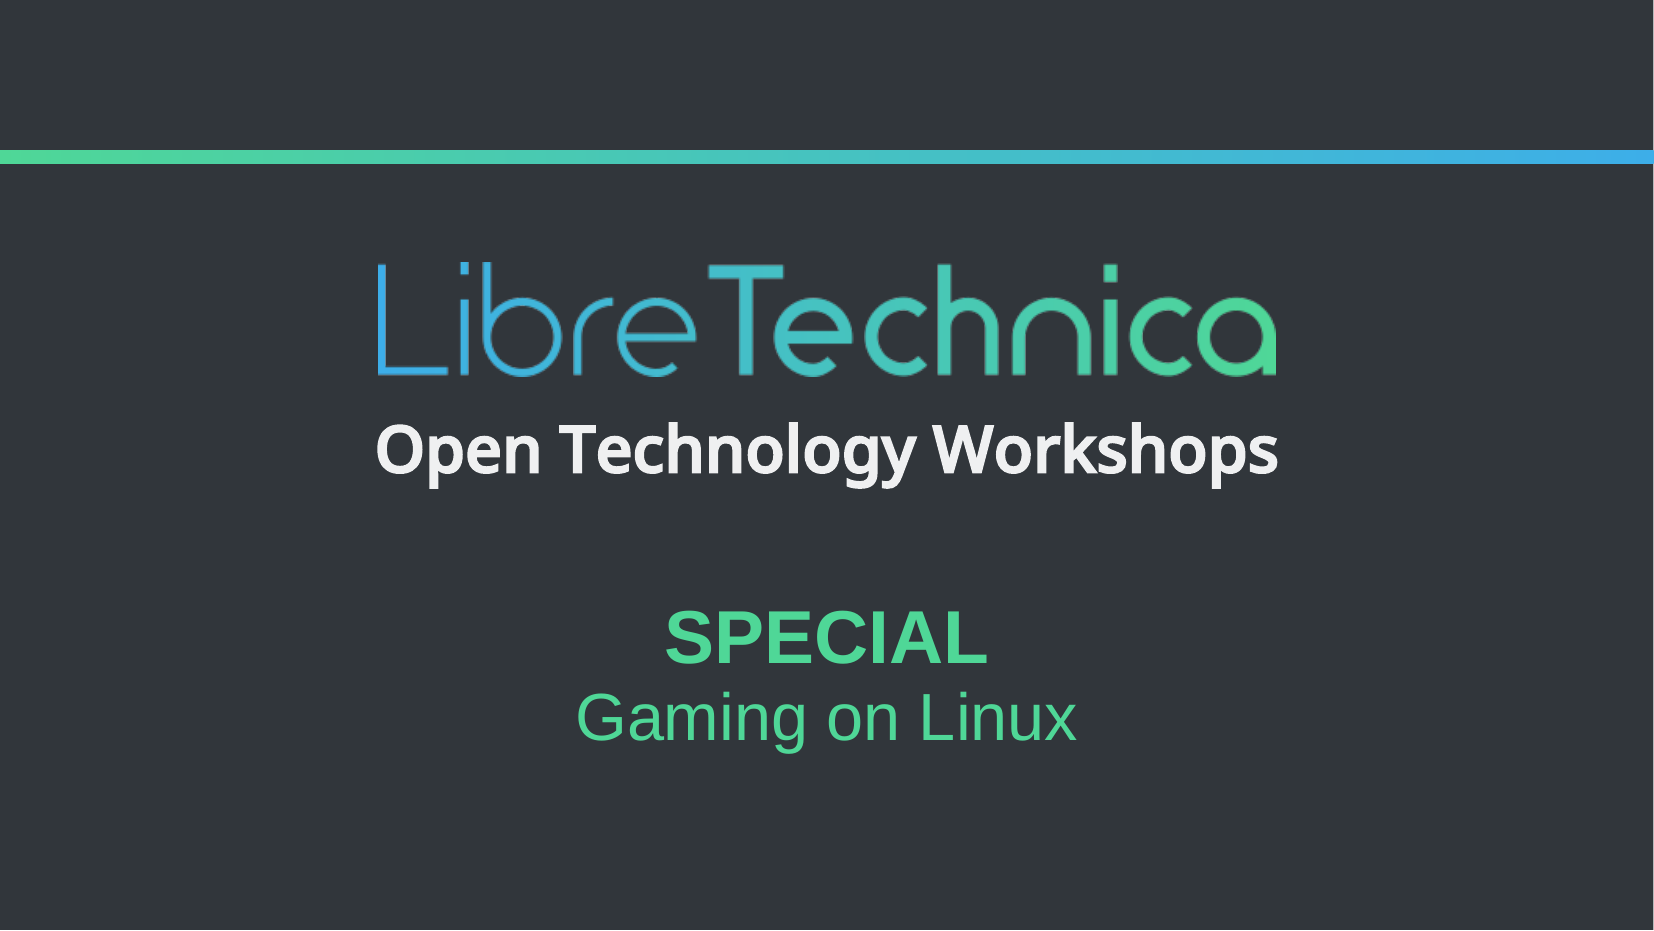

# Open Technology Workshops
SPECIAL
Gaming on Linux